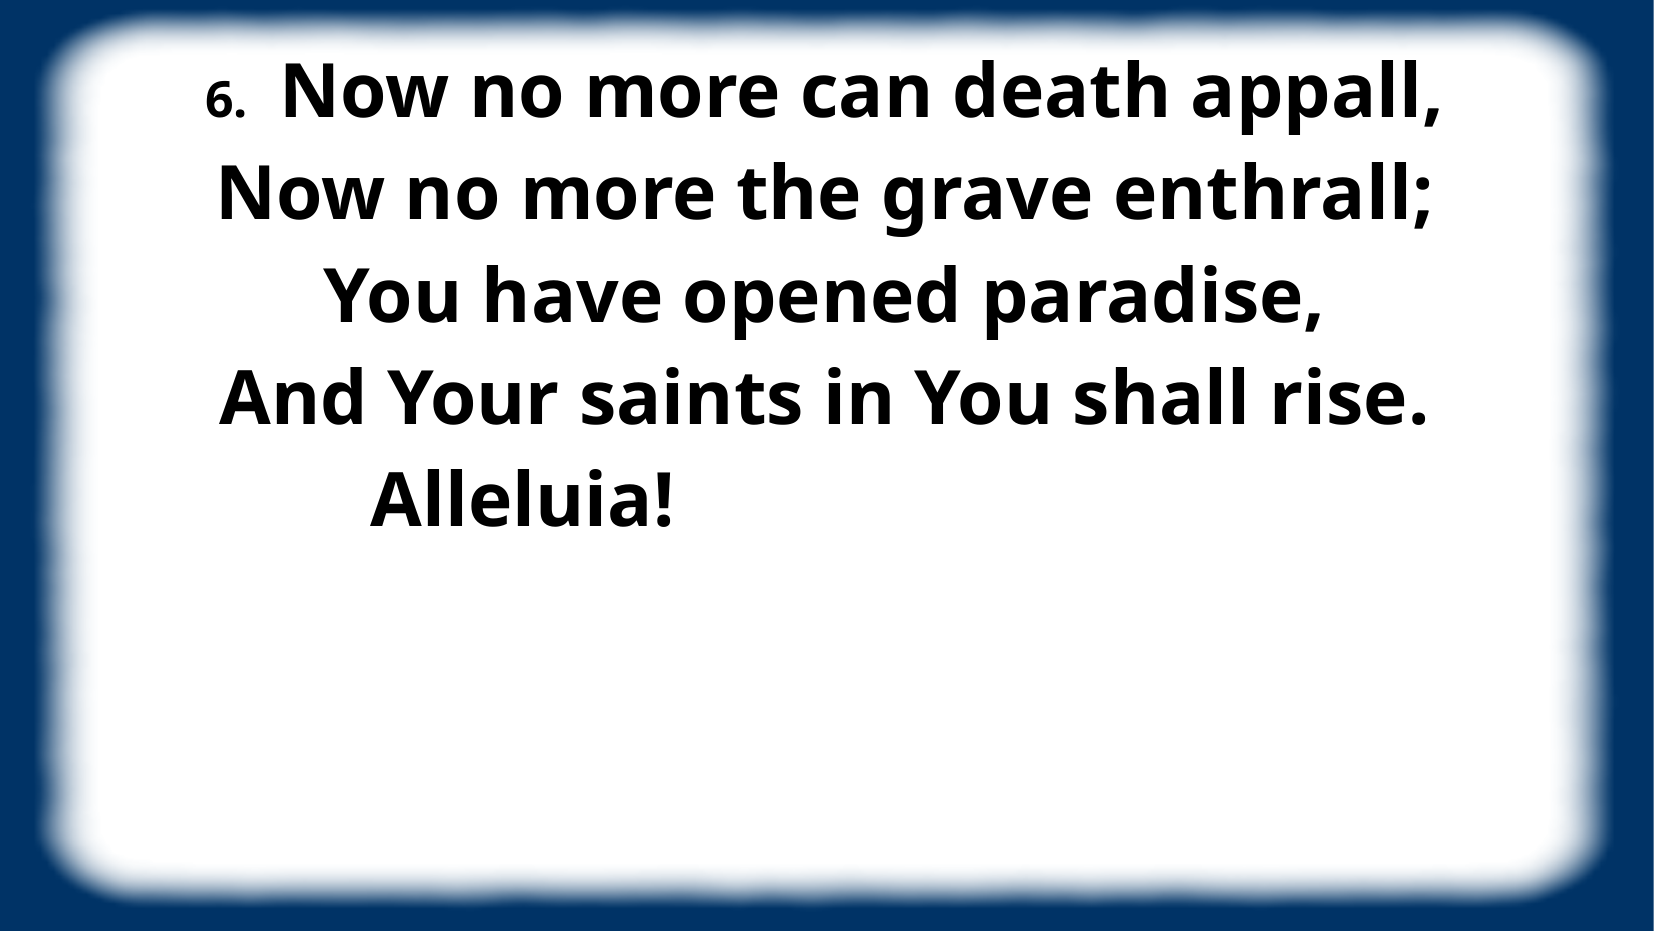

6.	Now no more can death appall,
Now no more the grave enthrall;
You have opened paradise,
And Your saints in You shall rise.
Alleluia!